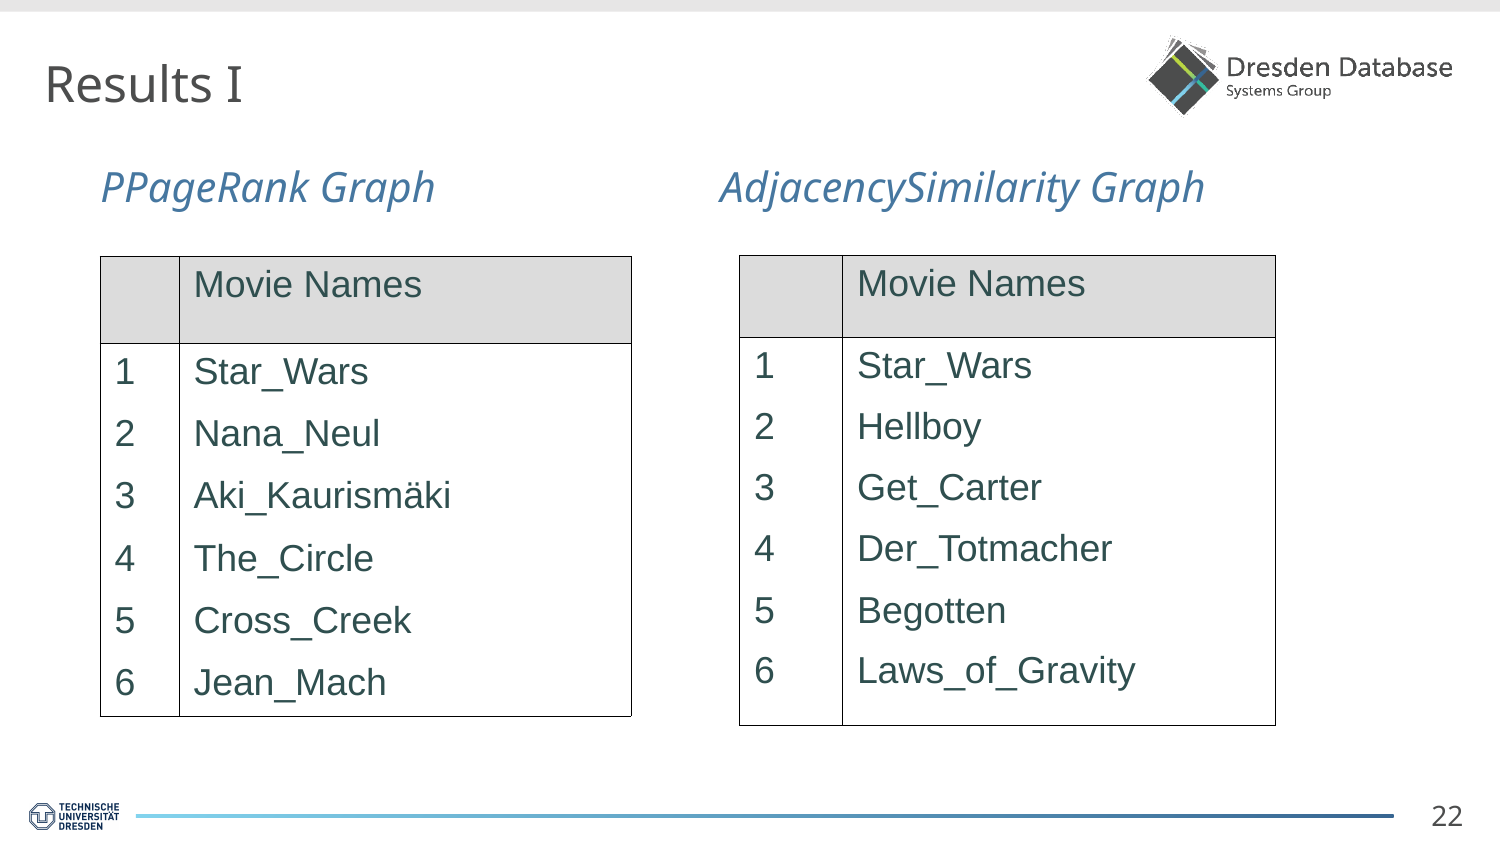

# Results I
PPageRank Graph
AdjacencySimilarity Graph
| | Movie Names |
| --- | --- |
| 1 | Star\_Wars |
| 2 | Hellboy |
| 3 | Get\_Carter |
| 4 | Der\_Totmacher |
| 5 | Begotten |
| 6 | Laws\_of\_Gravity |
| | Movie Names |
| --- | --- |
| 1 | Star\_Wars |
| 2 | Nana\_Neul |
| 3 | Aki\_Kaurismäki |
| 4 | The\_Circle |
| 5 | Cross\_Creek |
| 6 | Jean\_Mach |